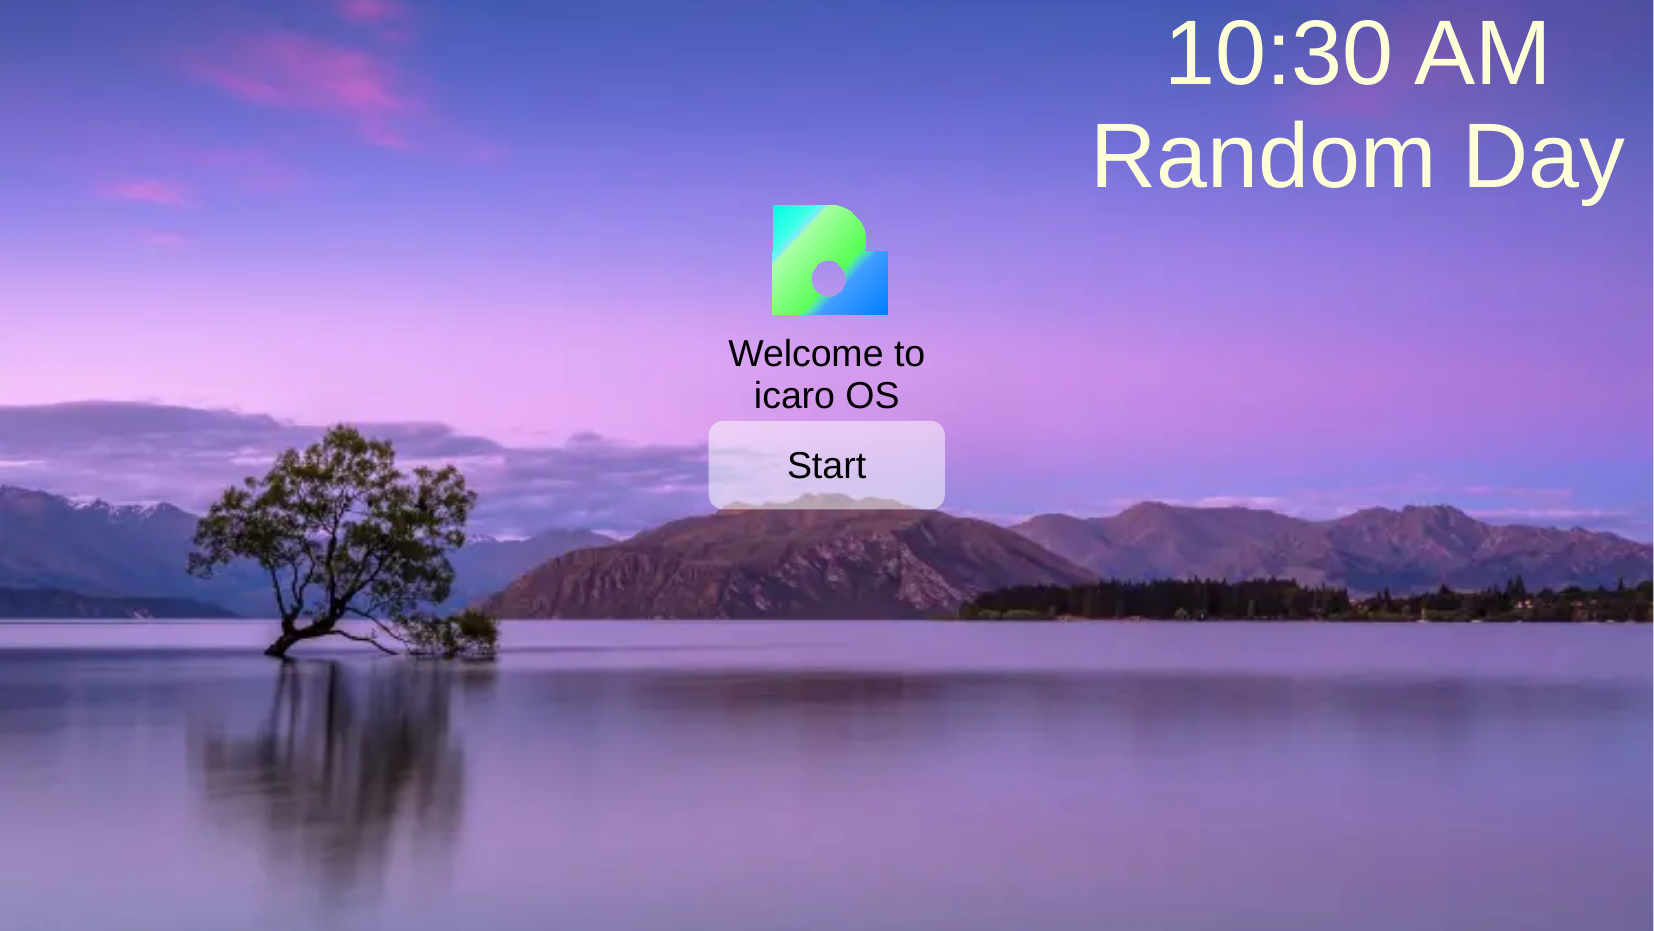

10:30 AM
Random Day
Welcome to icaro OS
Start